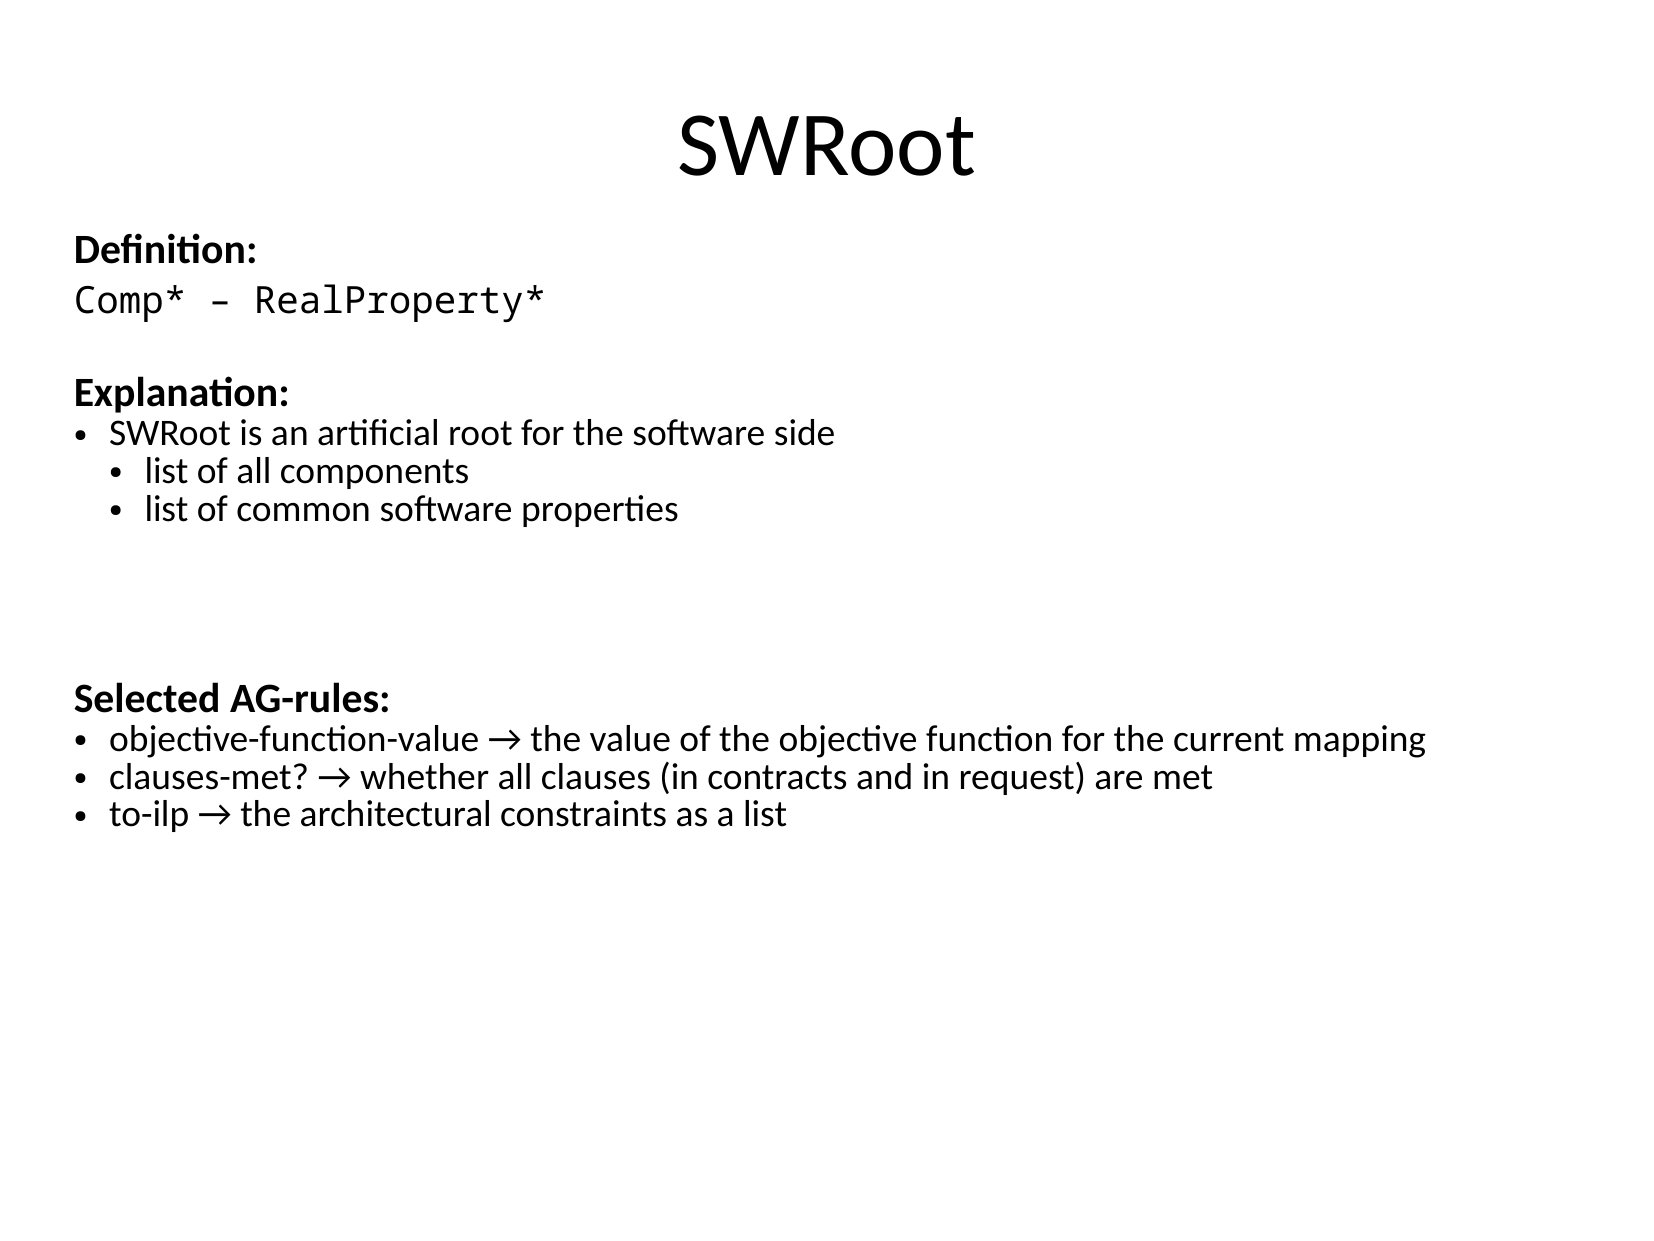

# SWRoot
Definition:
Comp* – RealProperty*
Explanation:
SWRoot is an artificial root for the software side
list of all components
list of common software properties
Selected AG-rules:
objective-function-value → the value of the objective function for the current mapping
clauses-met? → whether all clauses (in contracts and in request) are met
to-ilp → the architectural constraints as a list